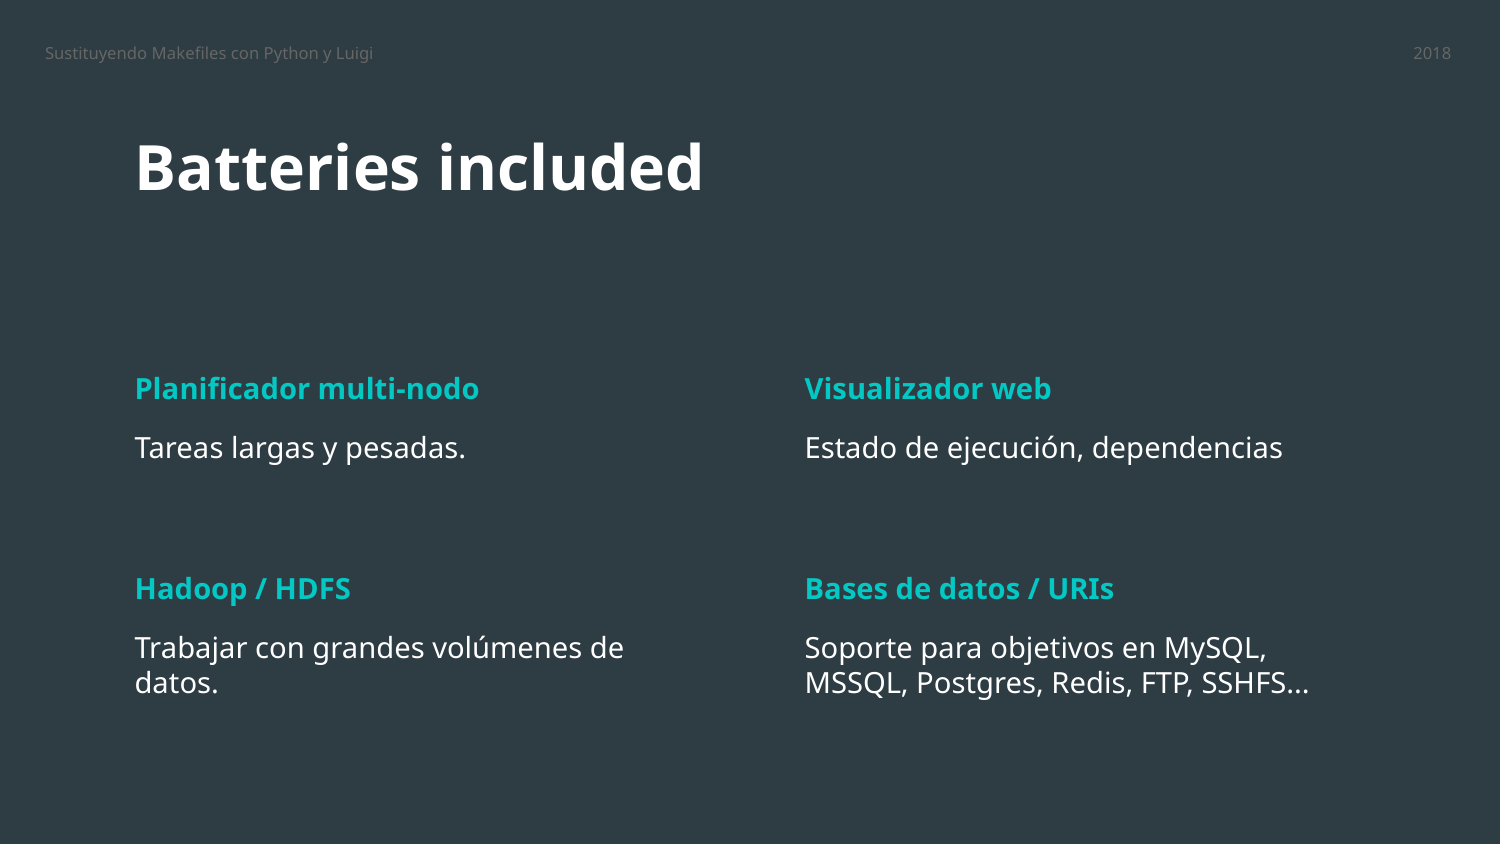

# Batteries included
Planificador multi-nodo
Visualizador web
Tareas largas y pesadas.
Estado de ejecución, dependencias
Hadoop / HDFS
Bases de datos / URIs
Trabajar con grandes volúmenes de datos.
Soporte para objetivos en MySQL, MSSQL, Postgres, Redis, FTP, SSHFS...